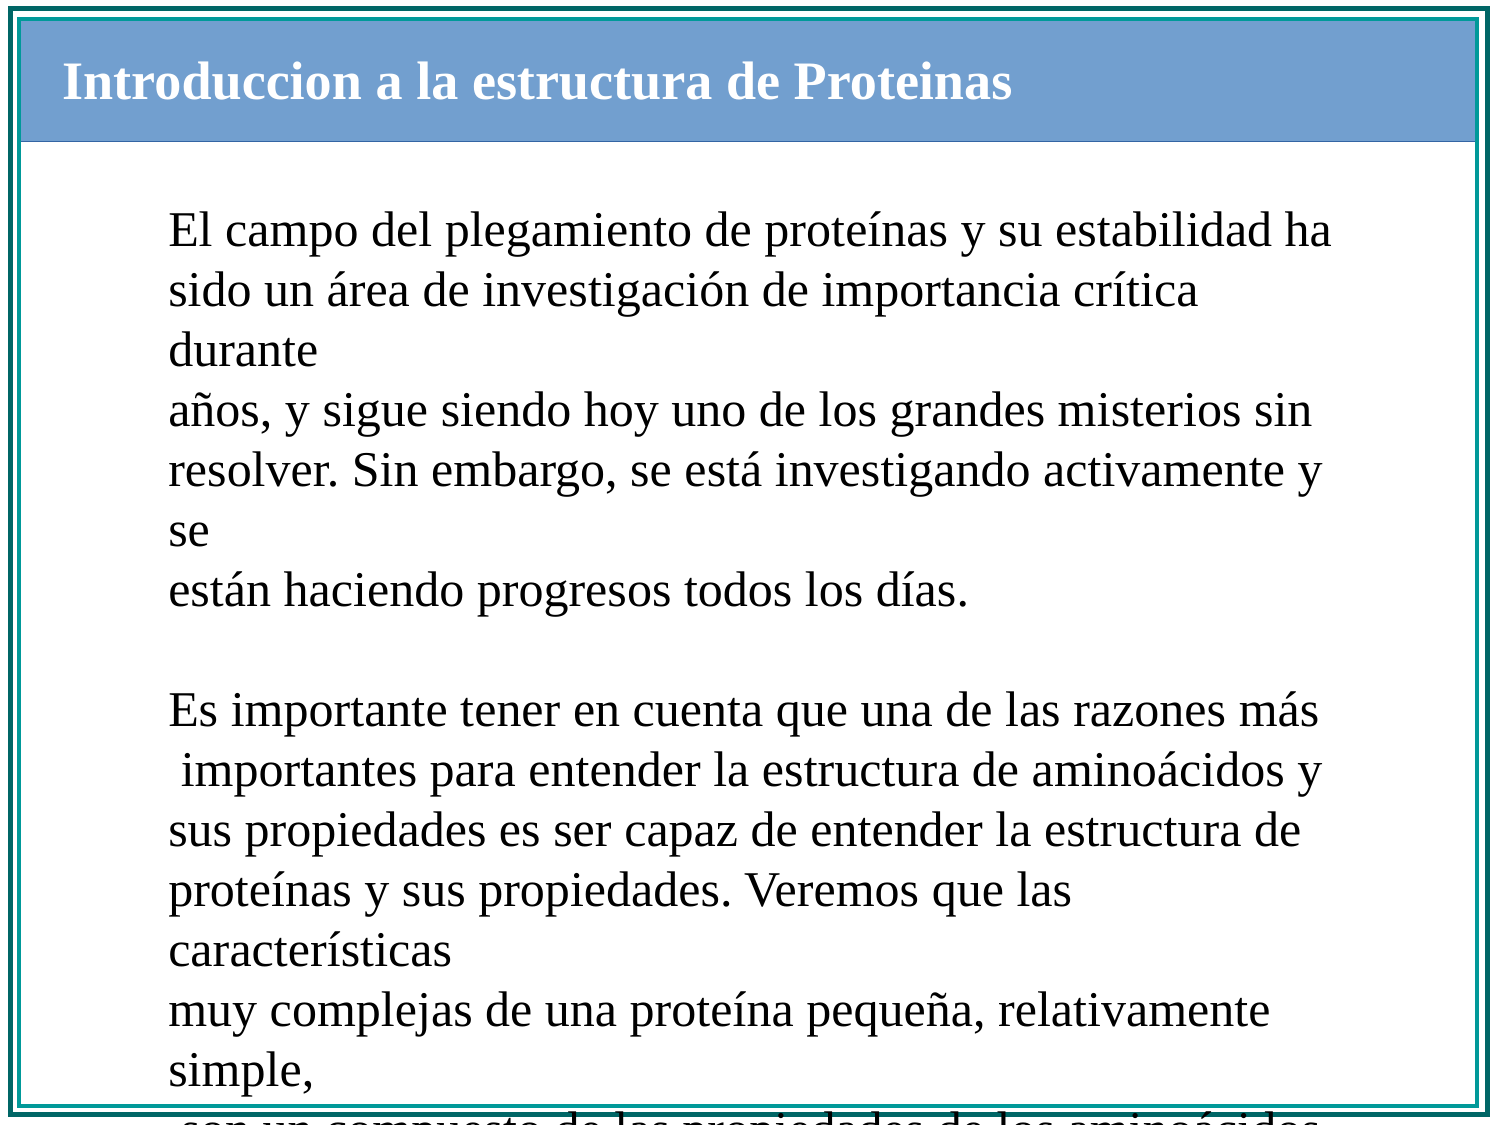

Introduccion a la estructura de Proteinas
El campo del plegamiento de proteínas y su estabilidad ha
sido un área de investigación de importancia crítica durante
años, y sigue siendo hoy uno de los grandes misterios sin
resolver. Sin embargo, se está investigando activamente y se
están haciendo progresos todos los días.
Es importante tener en cuenta que una de las razones más
 importantes para entender la estructura de aminoácidos y
sus propiedades es ser capaz de entender la estructura de
proteínas y sus propiedades. Veremos que las características
muy complejas de una proteína pequeña, relativamente simple,
 son un compuesto de las propiedades de los aminoácidos que
la constituyen .